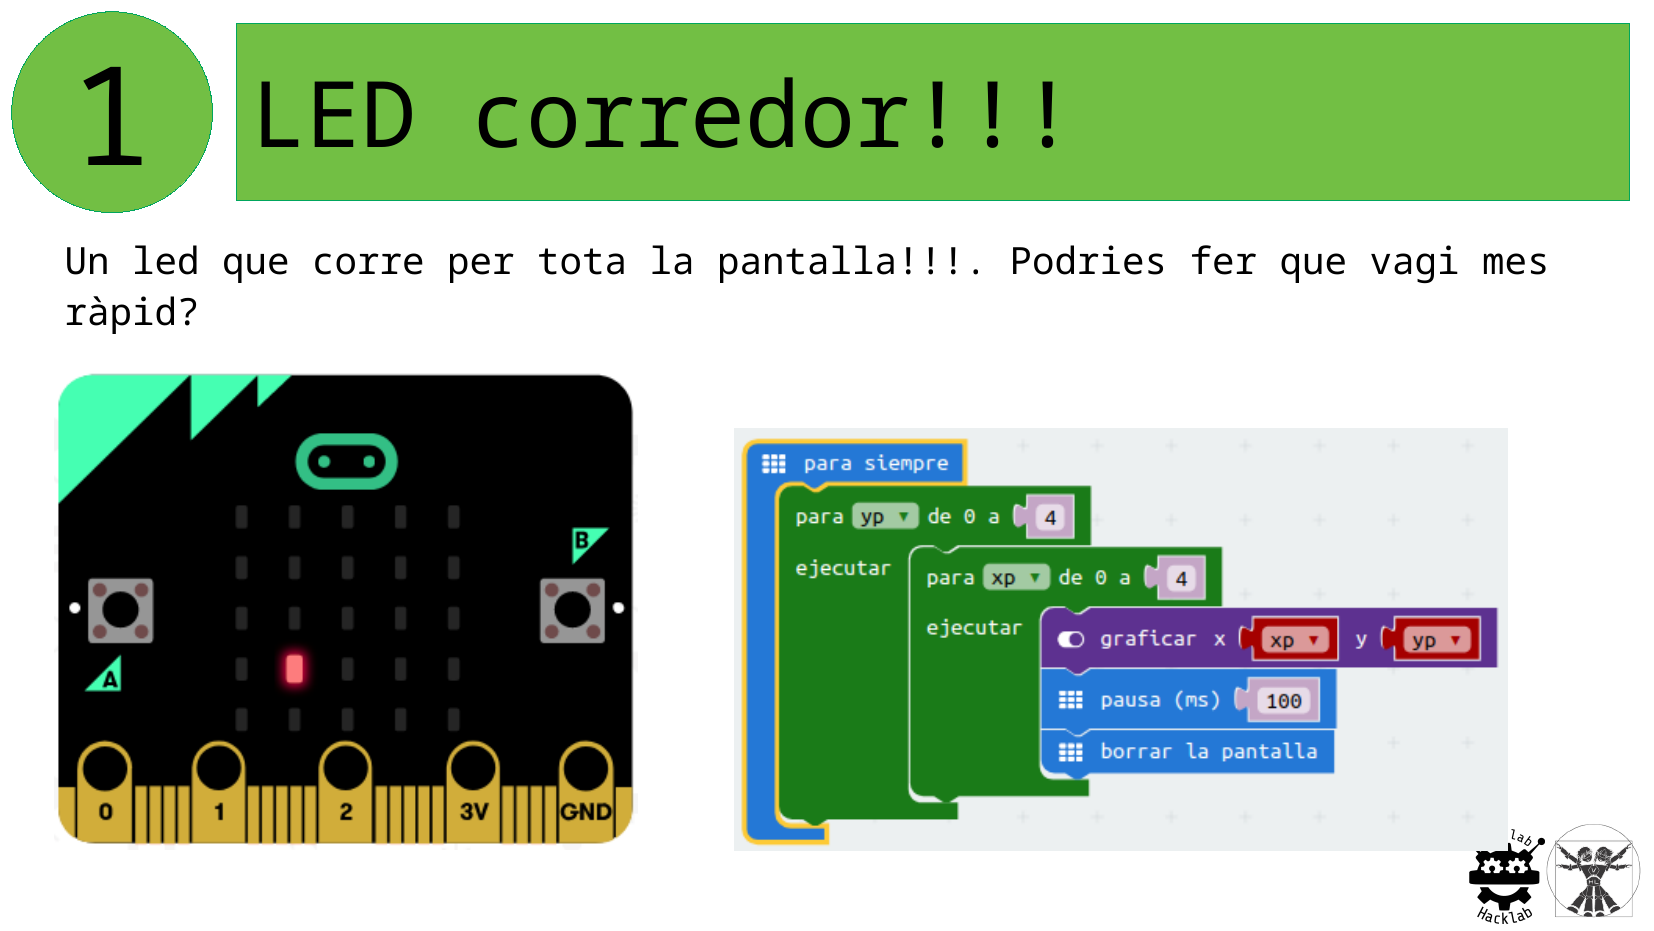

1
LED corredor!!!
Un led que corre per tota la pantalla!!!. Podries fer que vagi mes ràpid?